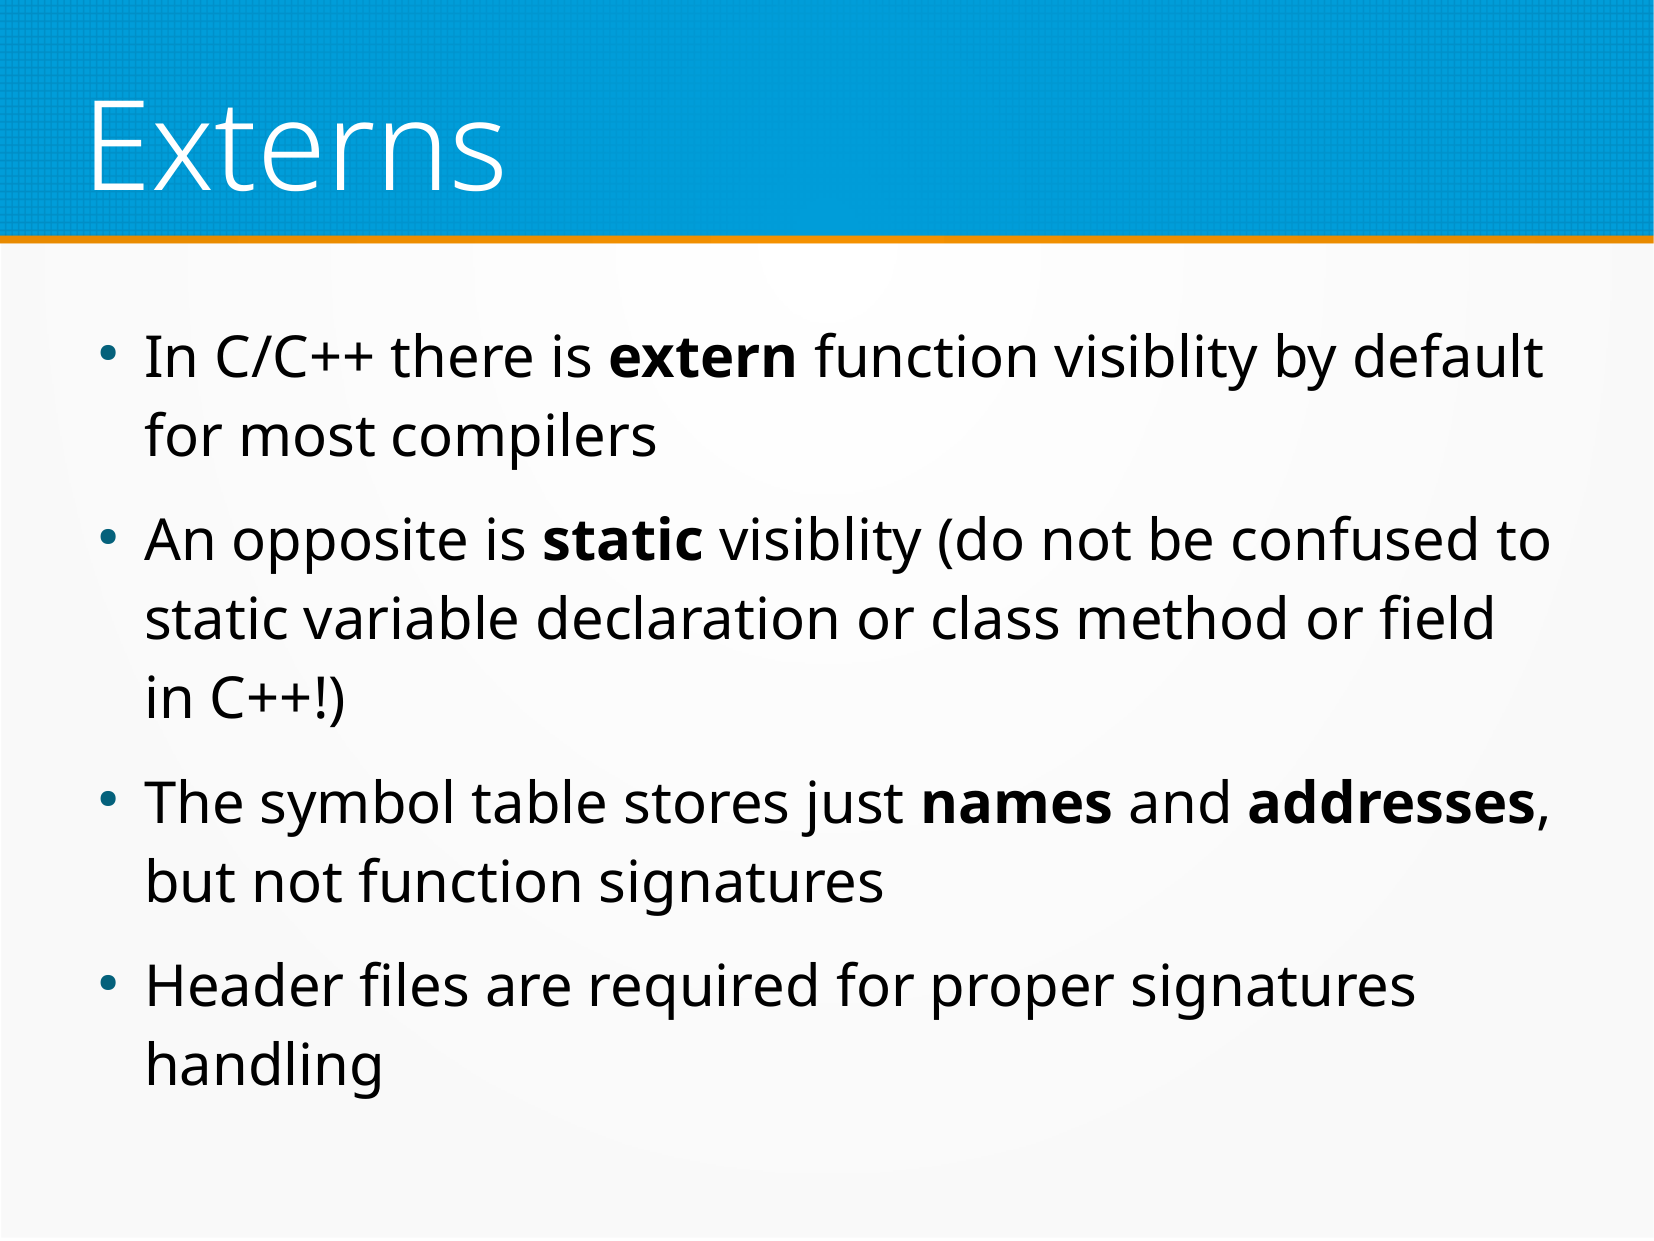

# Externs
In C/C++ there is extern function visiblity by default for most compilers
An opposite is static visiblity (do not be confused to static variable declaration or class method or field in C++!)
The symbol table stores just names and addresses, but not function signatures
Header files are required for proper signatures handling